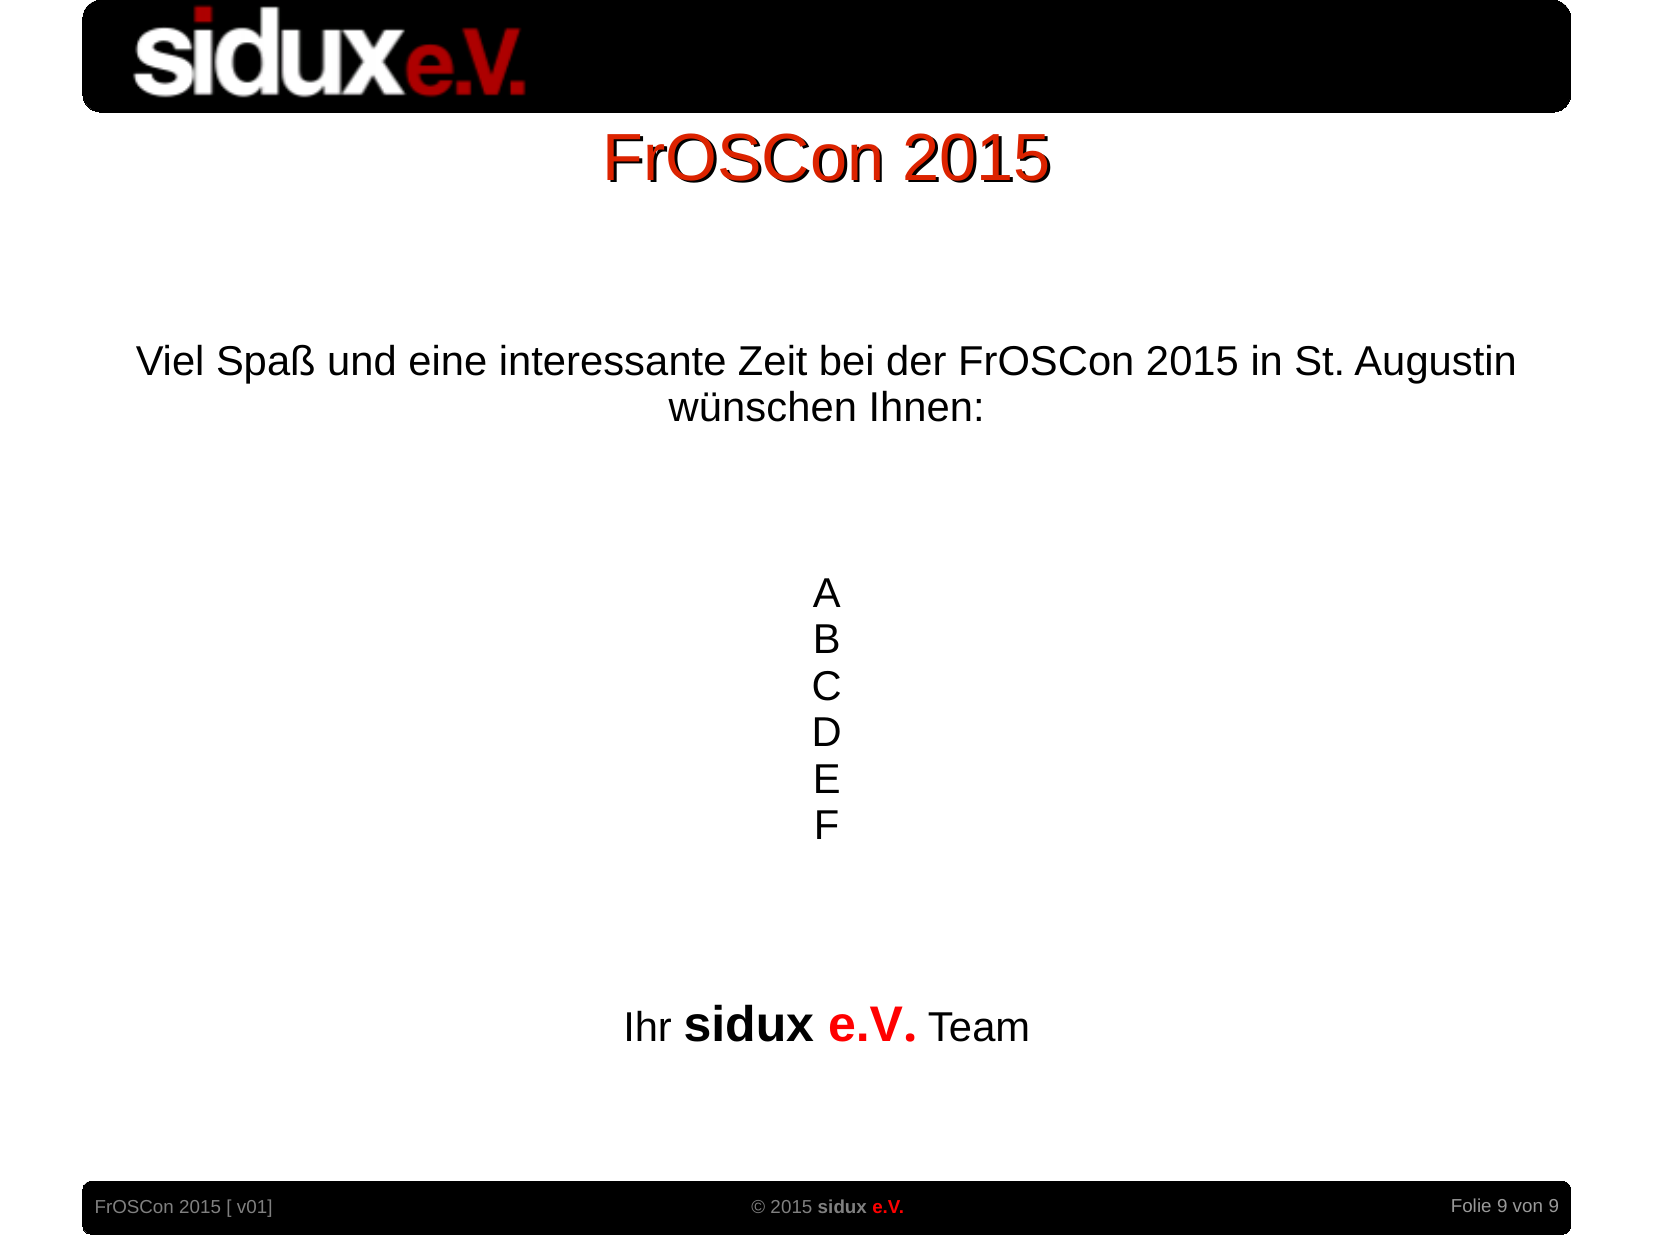

FrOSCon 2015
Viel Spaß und eine interessante Zeit bei der FrOSCon 2015 in St. Augustin wünschen Ihnen:
A
B
C
D
E
F
Ihr sidux e.V. Team